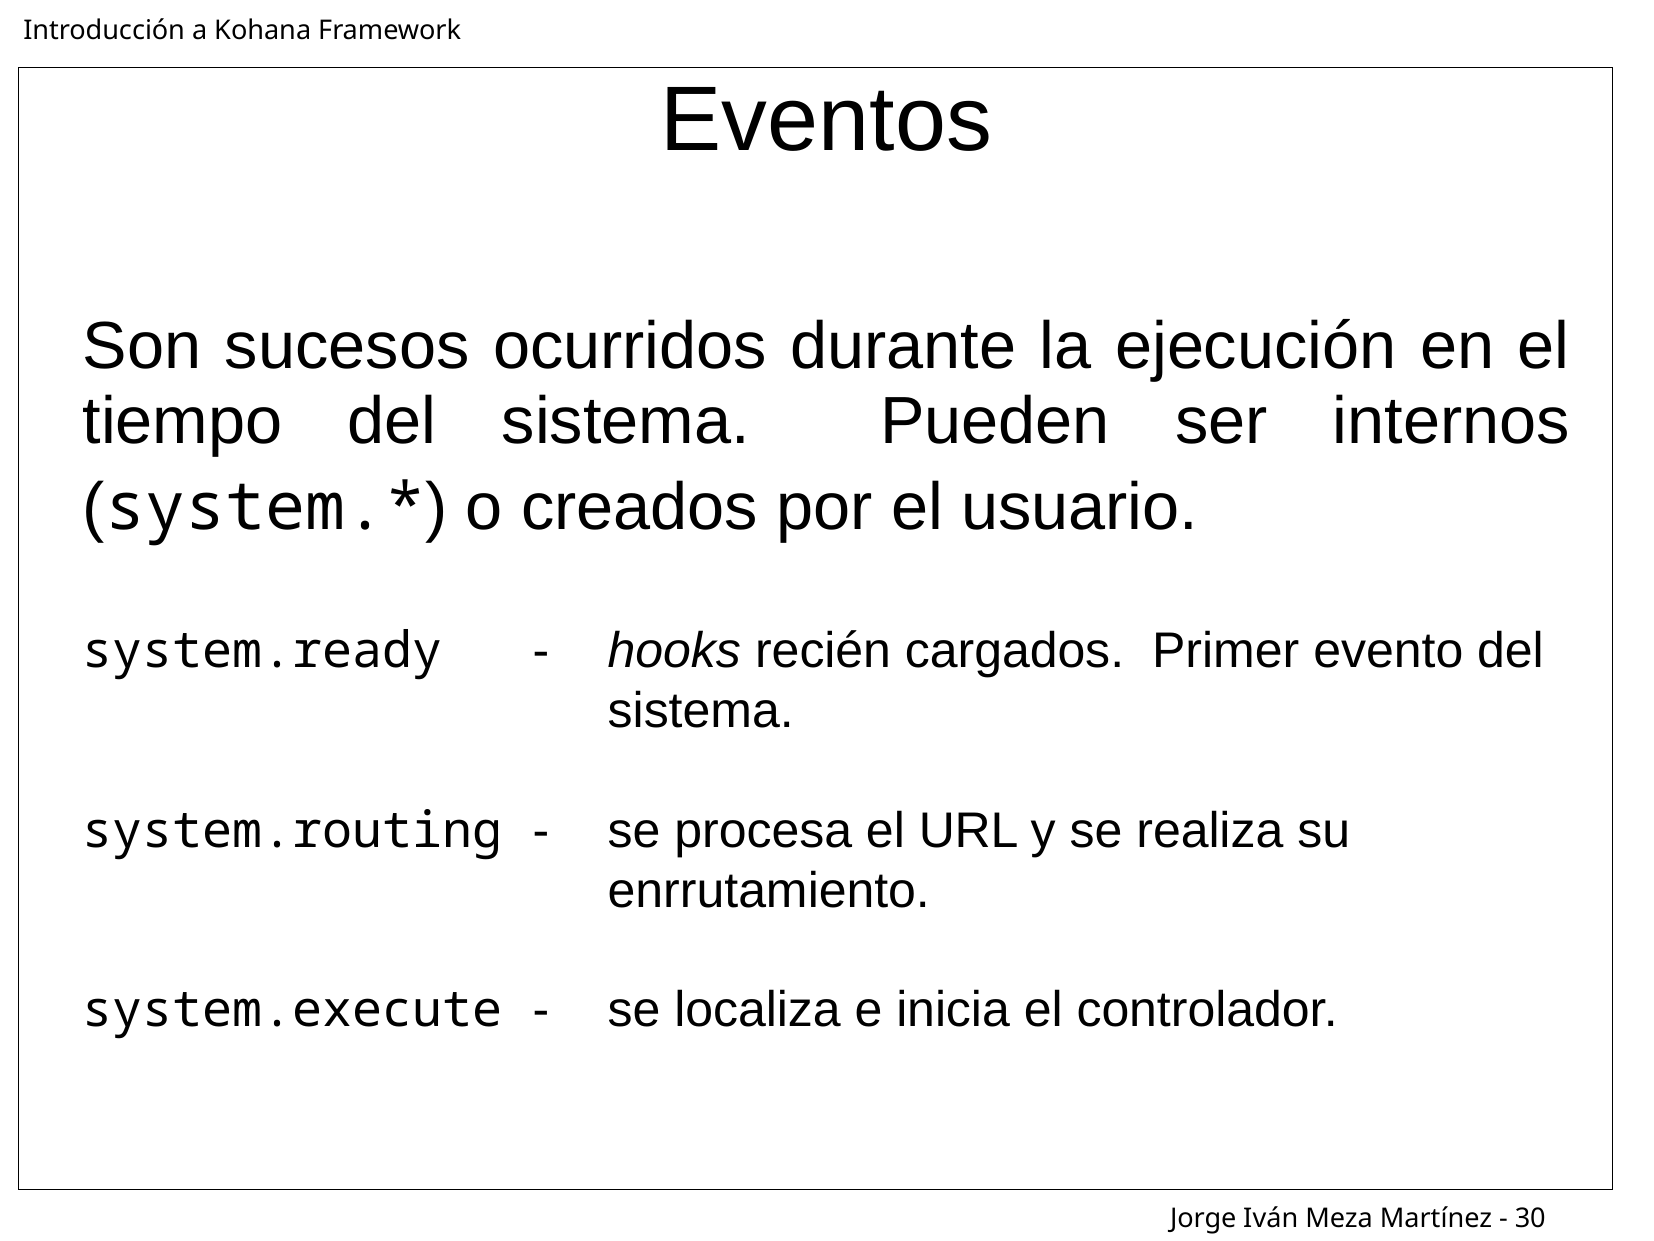

# Eventos
Son sucesos ocurridos durante la ejecución en el tiempo del sistema. Pueden ser internos (system.*) o creados por el usuario.
system.ready		-	hooks recién cargados. Primer evento del 							sistema.
system.routing	-	se procesa el URL y se realiza su 									enrrutamiento.
system.execute	-	se localiza e inicia el controlador.